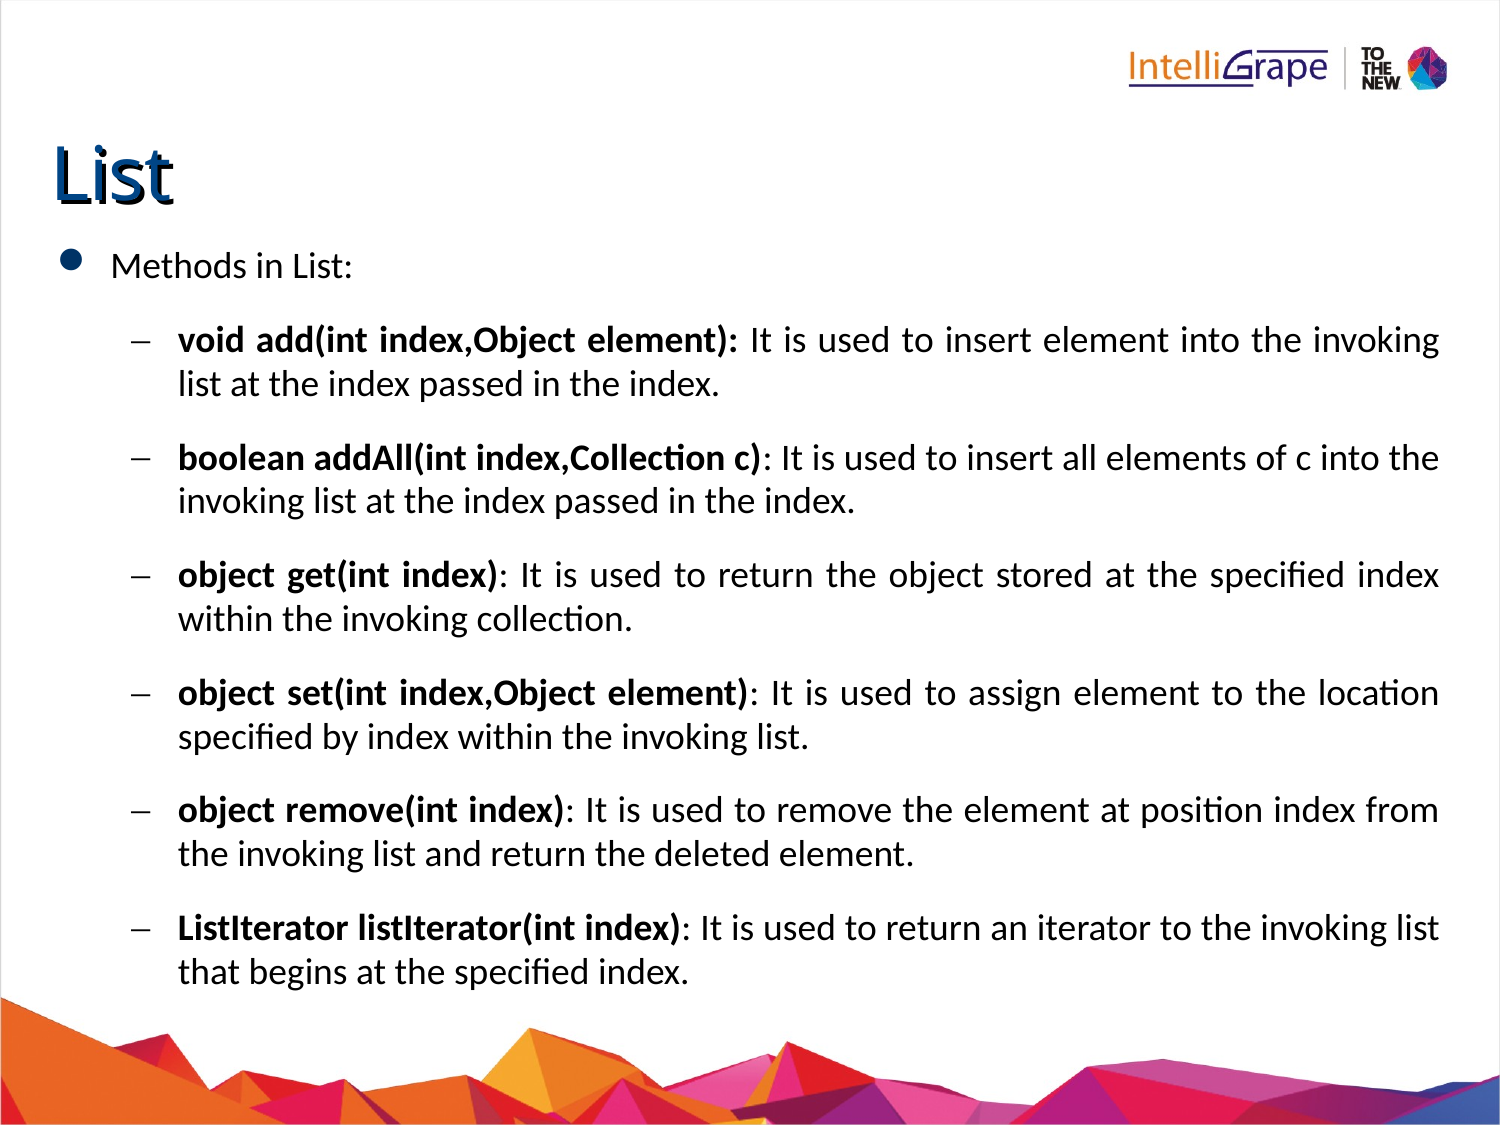

List
Methods in List:
void add(int index,Object element): It is used to insert element into the invoking list at the index passed in the index.
boolean addAll(int index,Collection c): It is used to insert all elements of c into the invoking list at the index passed in the index.
object get(int index): It is used to return the object stored at the specified index within the invoking collection.
object set(int index,Object element): It is used to assign element to the location specified by index within the invoking list.
object remove(int index): It is used to remove the element at position index from the invoking list and return the deleted element.
ListIterator listIterator(int index): It is used to return an iterator to the invoking list that begins at the specified index.